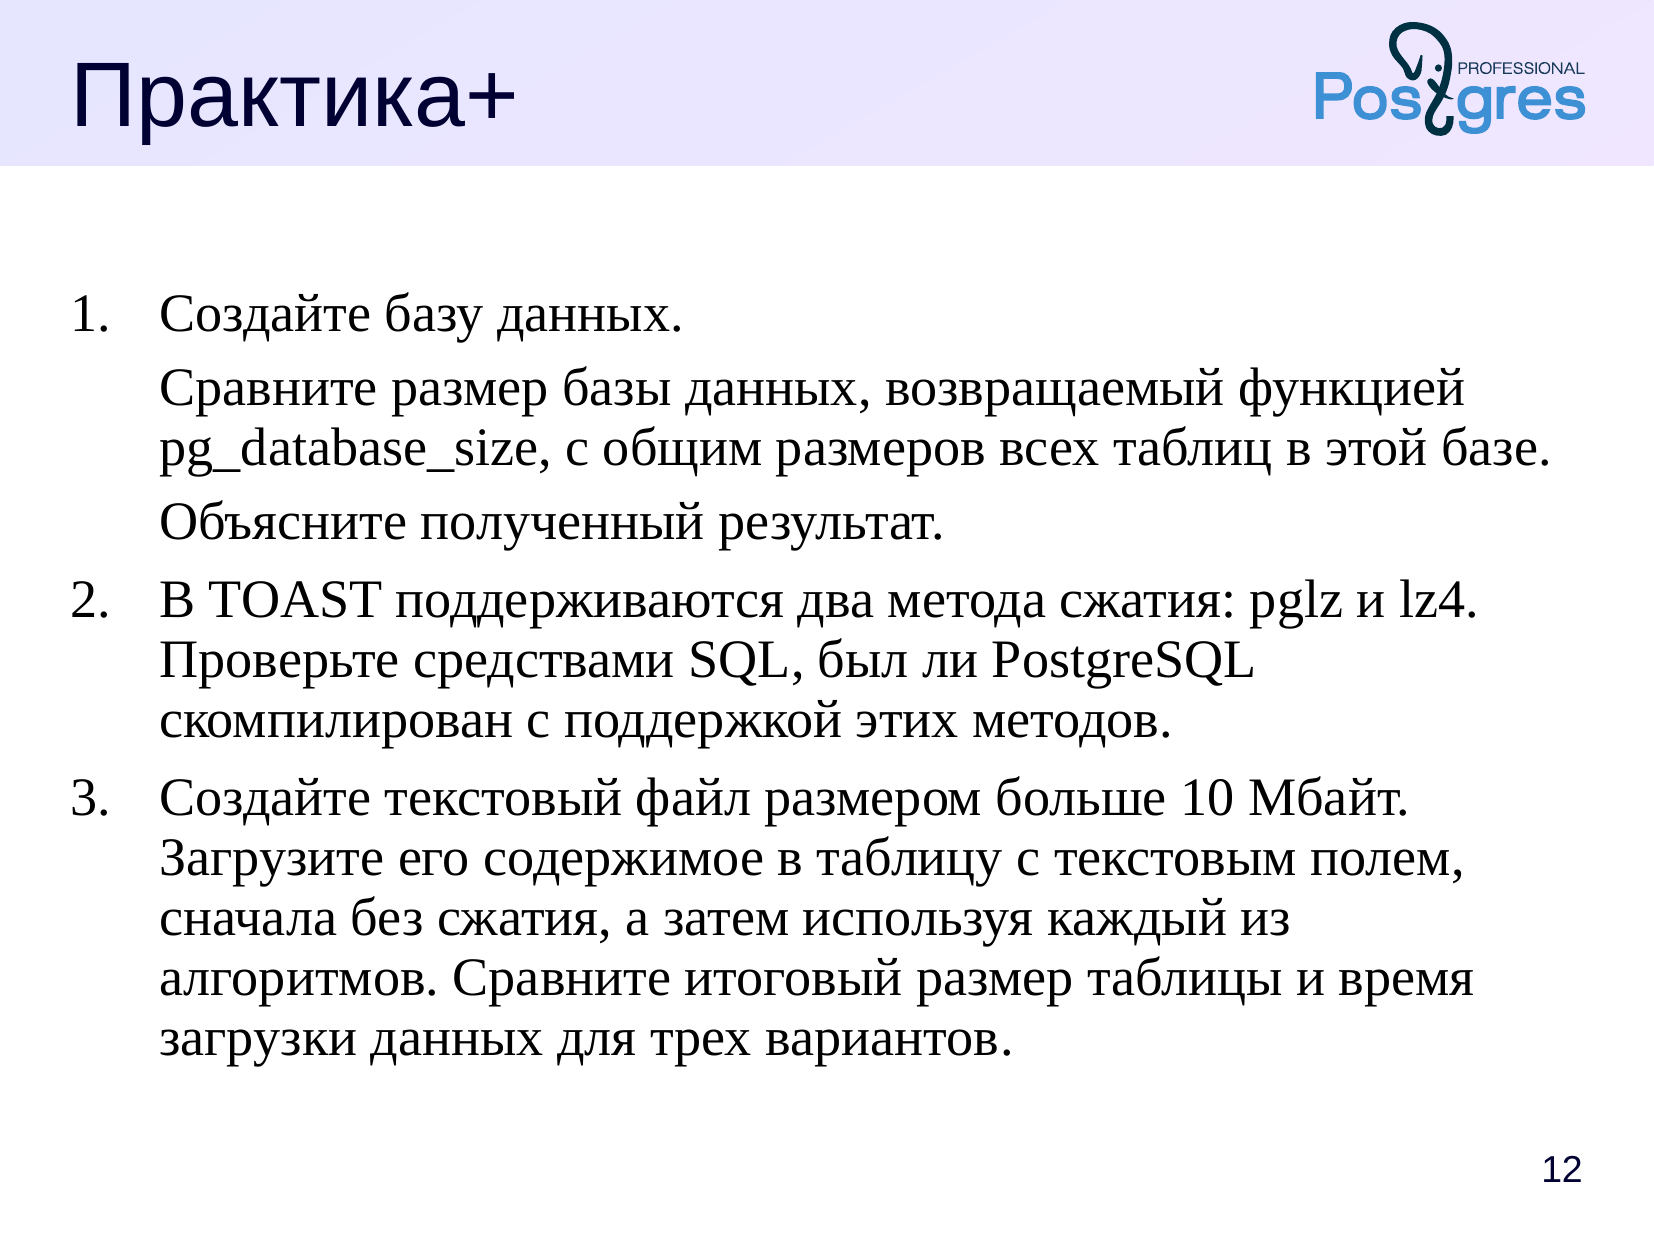

# Практика+
Создайте базу данных.
Сравните размер базы данных, возвращаемый функцией pg_database_size, с общим размеров всех таблиц в этой базе.
Объясните полученный результат.
В TOAST поддерживаются два метода сжатия: pglz и lz4. Проверьте средствами SQL, был ли PostgreSQL скомпилирован с поддержкой этих методов.
Создайте текстовый файл размером больше 10 Мбайт.
Загрузите его содержимое в таблицу с текстовым полем, сначала без сжатия, а затем используя каждый из алгоритмов. Сравните итоговый размер таблицы и время загрузки данных для трех вариантов.